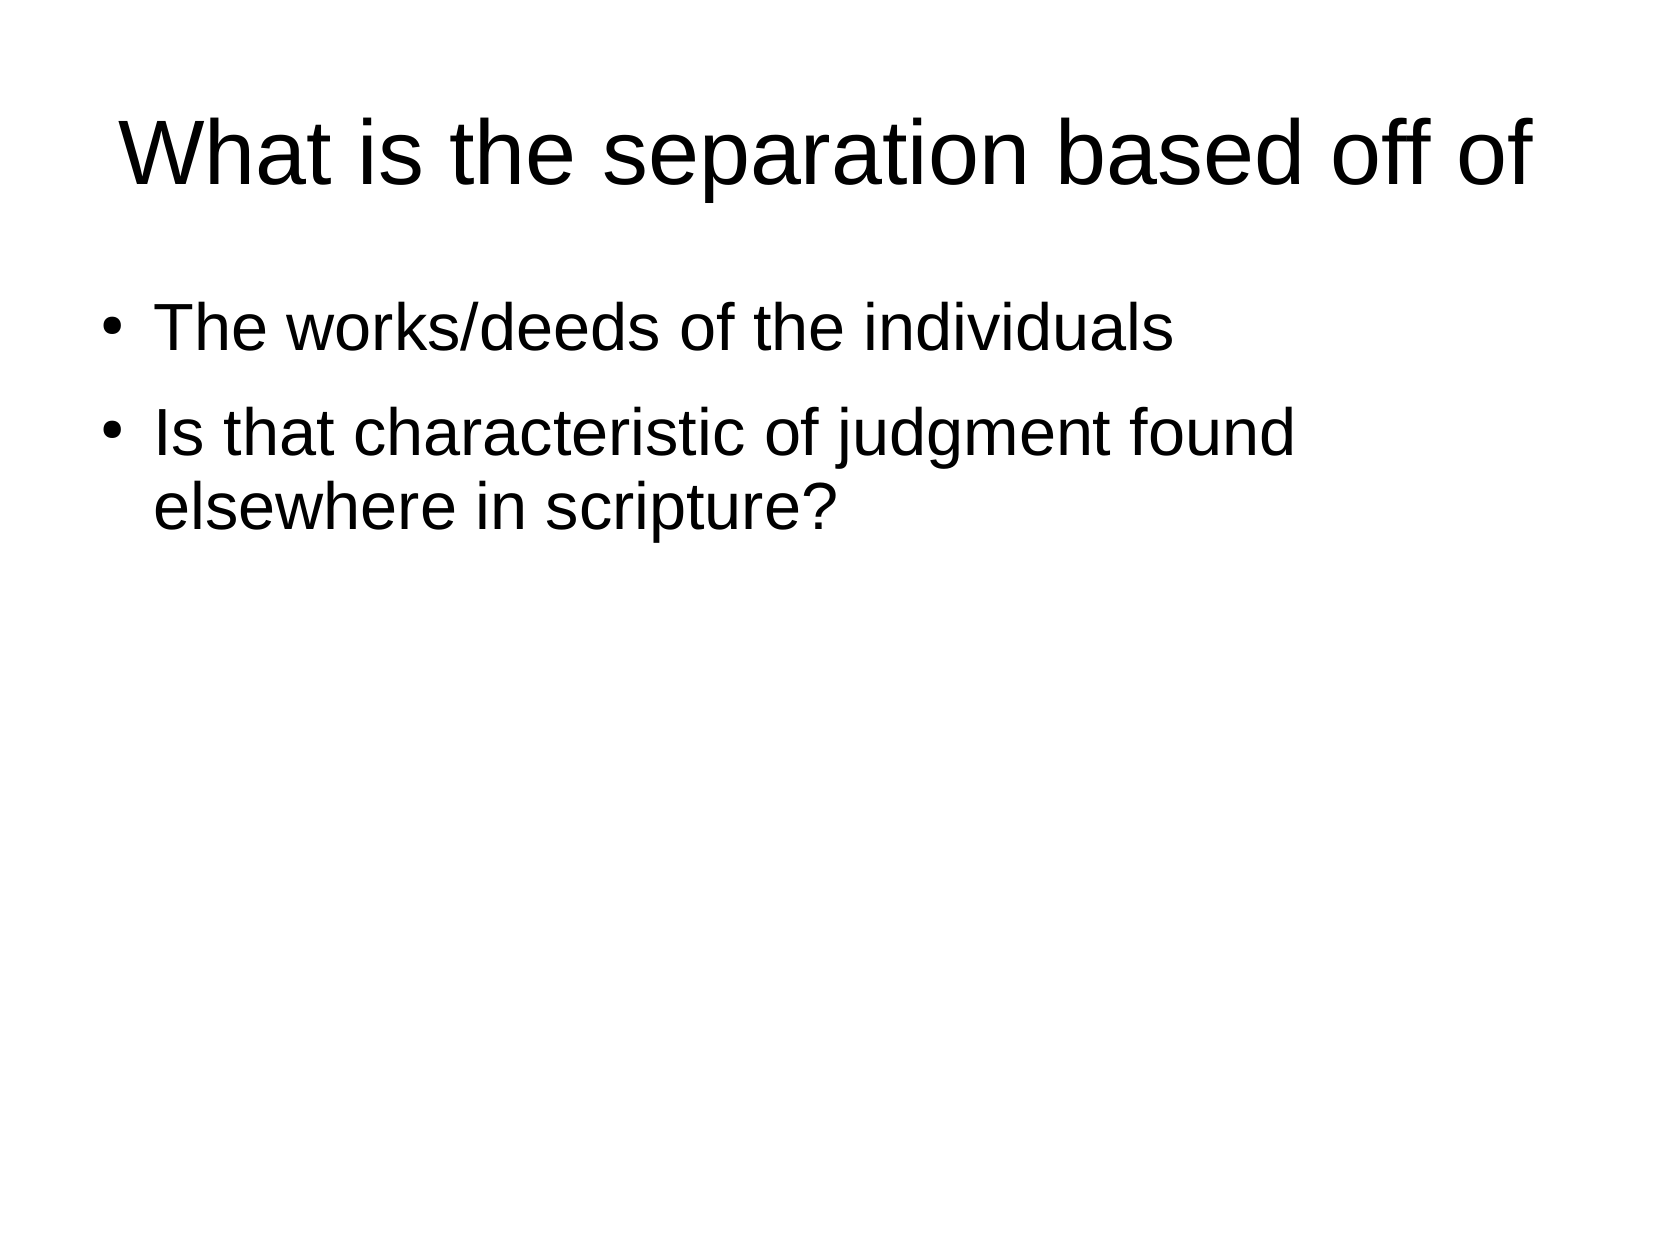

# What is the separation based off of
The works/deeds of the individuals
Is that characteristic of judgment found elsewhere in scripture?